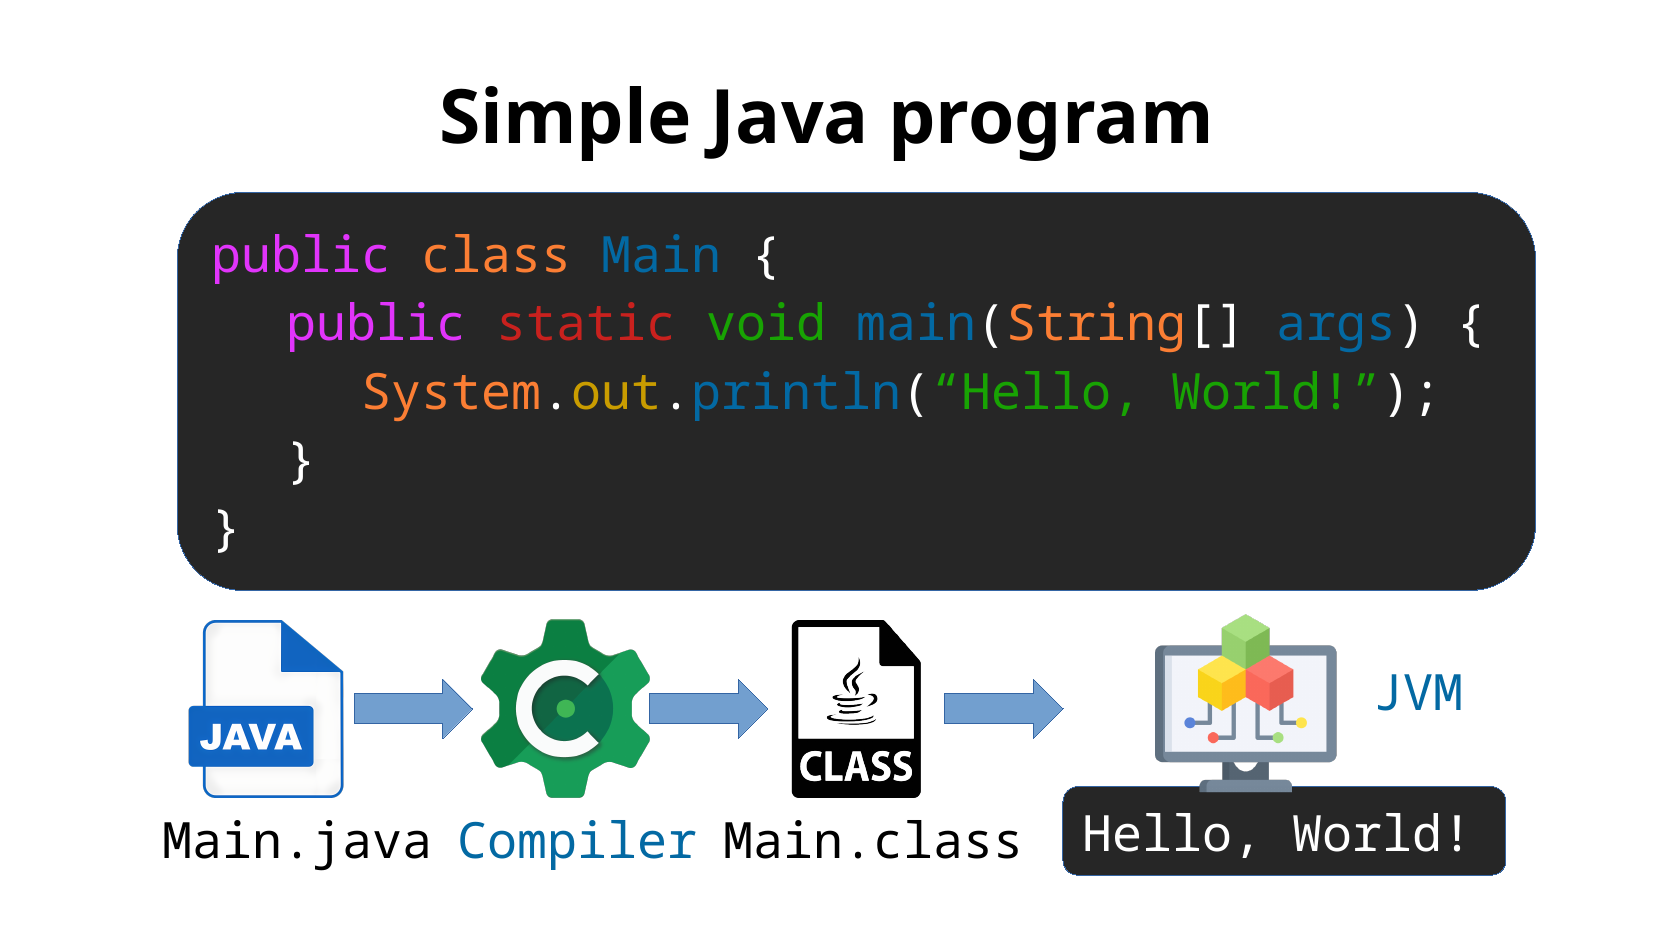

# Simple Java program
public class Main {
	public static void main(String[] args) {
		System.out.println(“Hello, World!”);
	}
}
JVM
Hello, World!
Main.java
Compiler
Main.class